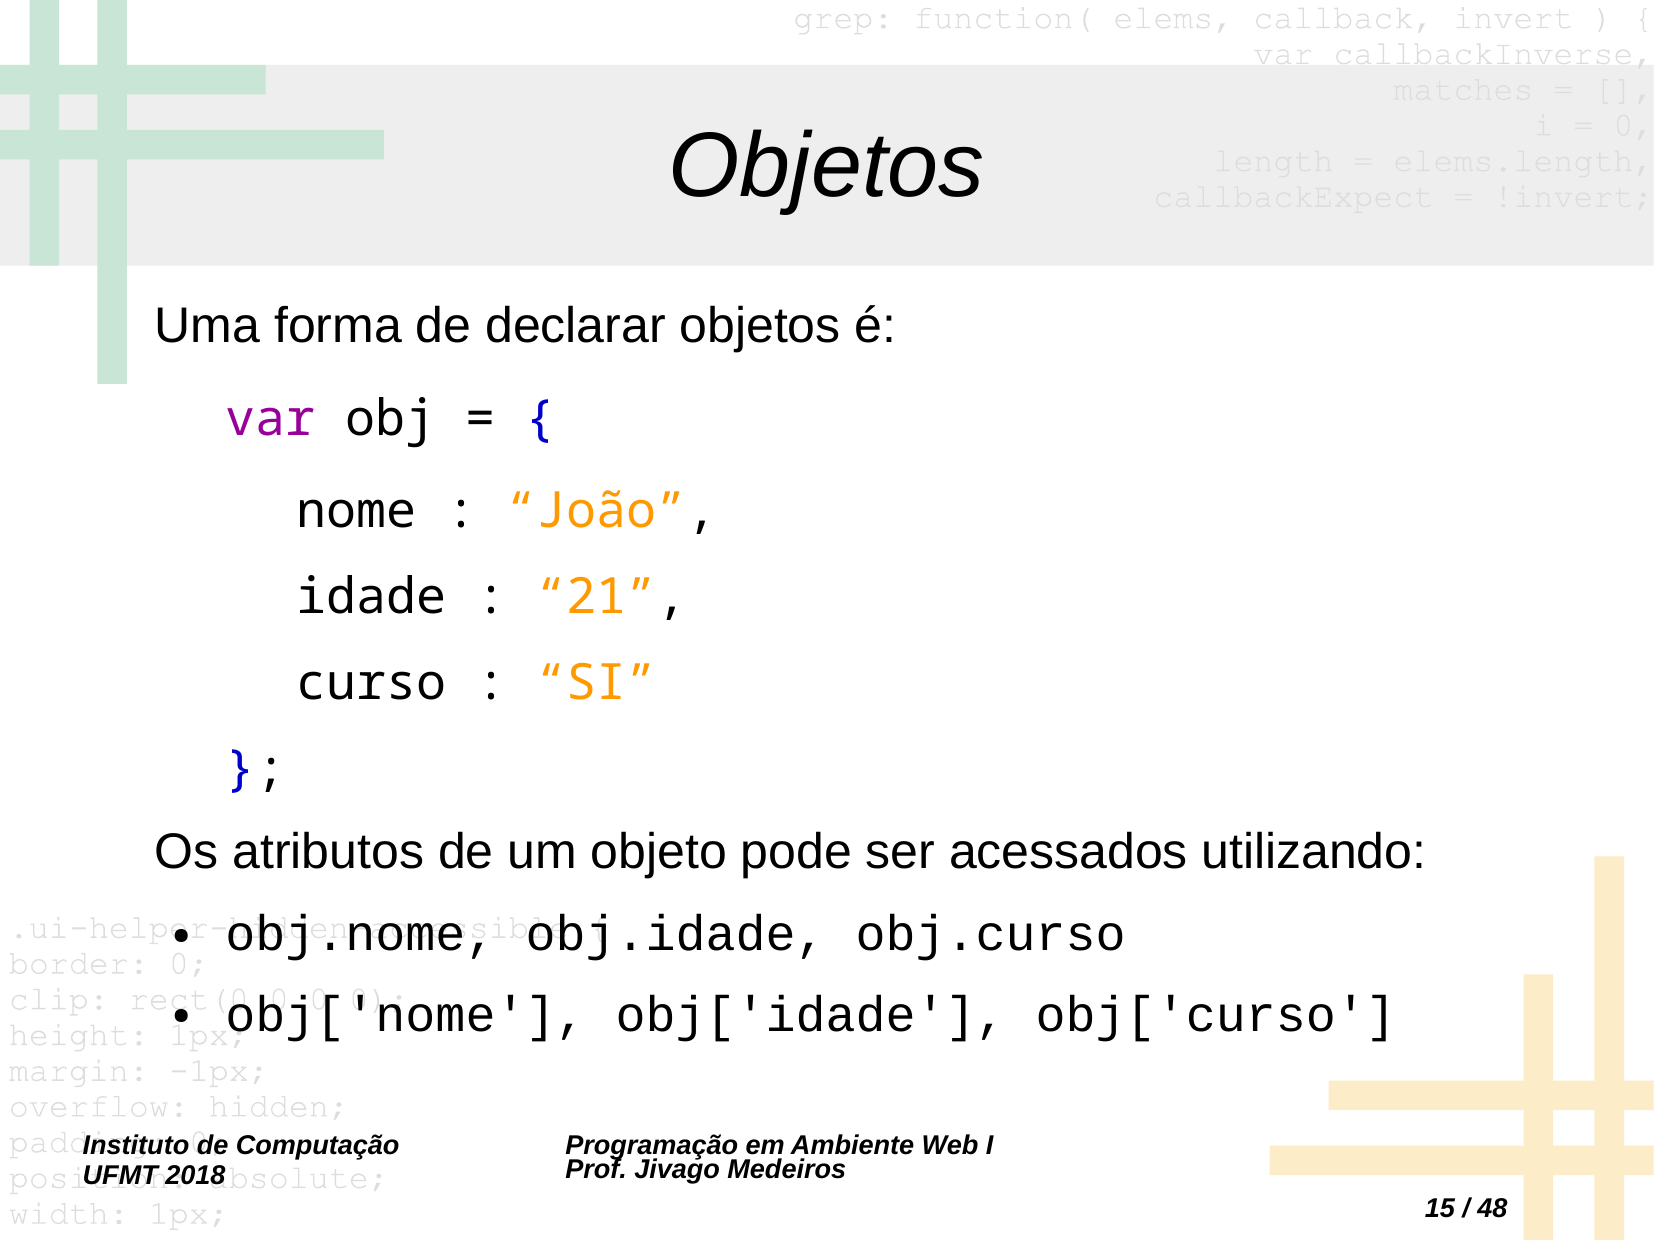

# Objetos
Uma forma de declarar objetos é:
var obj = {
nome : “João”,
idade : “21”,
curso : “SI”
};
Os atributos de um objeto pode ser acessados utilizando:
obj.nome, obj.idade, obj.curso
obj['nome'], obj['idade'], obj['curso']
Programação em Ambiente Web I Prof. Jivago Medeiros
15